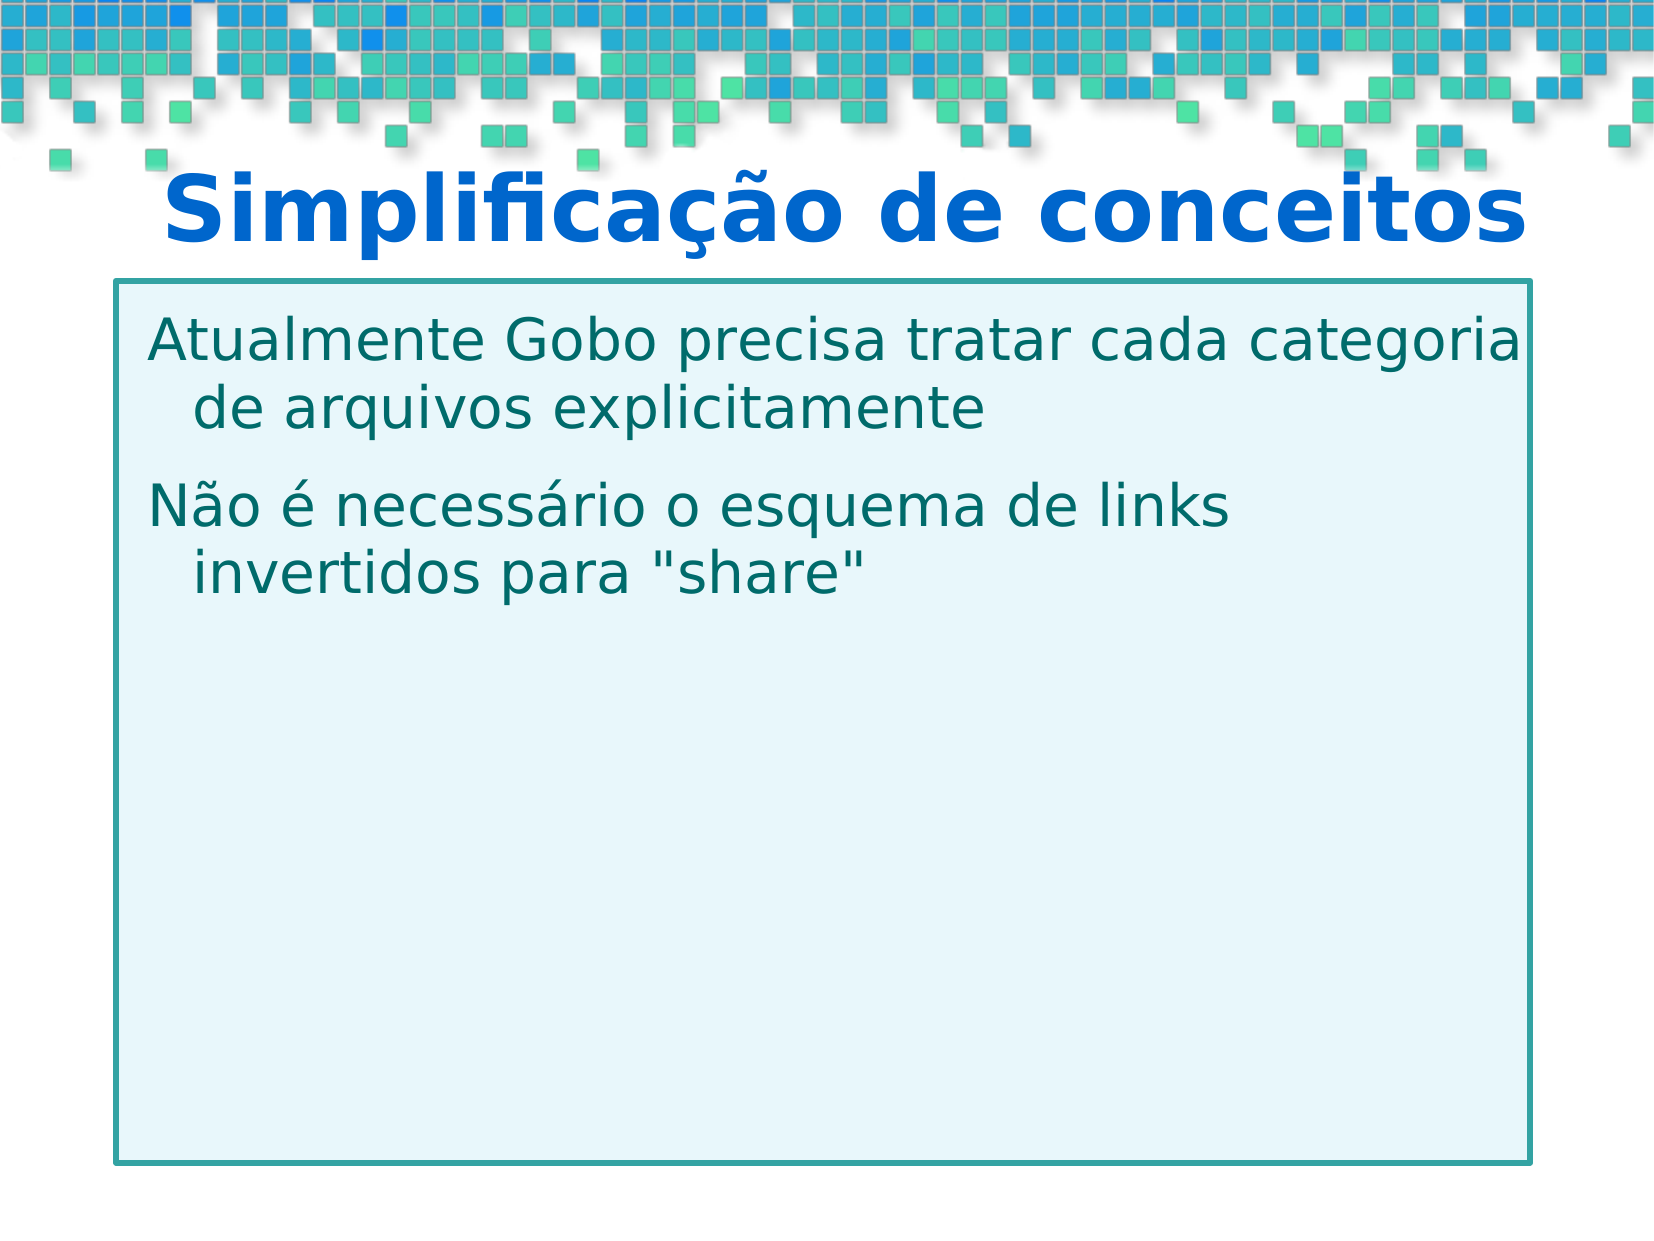

# Simplificação de conceitos
Atualmente Gobo precisa tratar cada categoria de arquivos explicitamente
Não é necessário o esquema de links invertidos para "share"